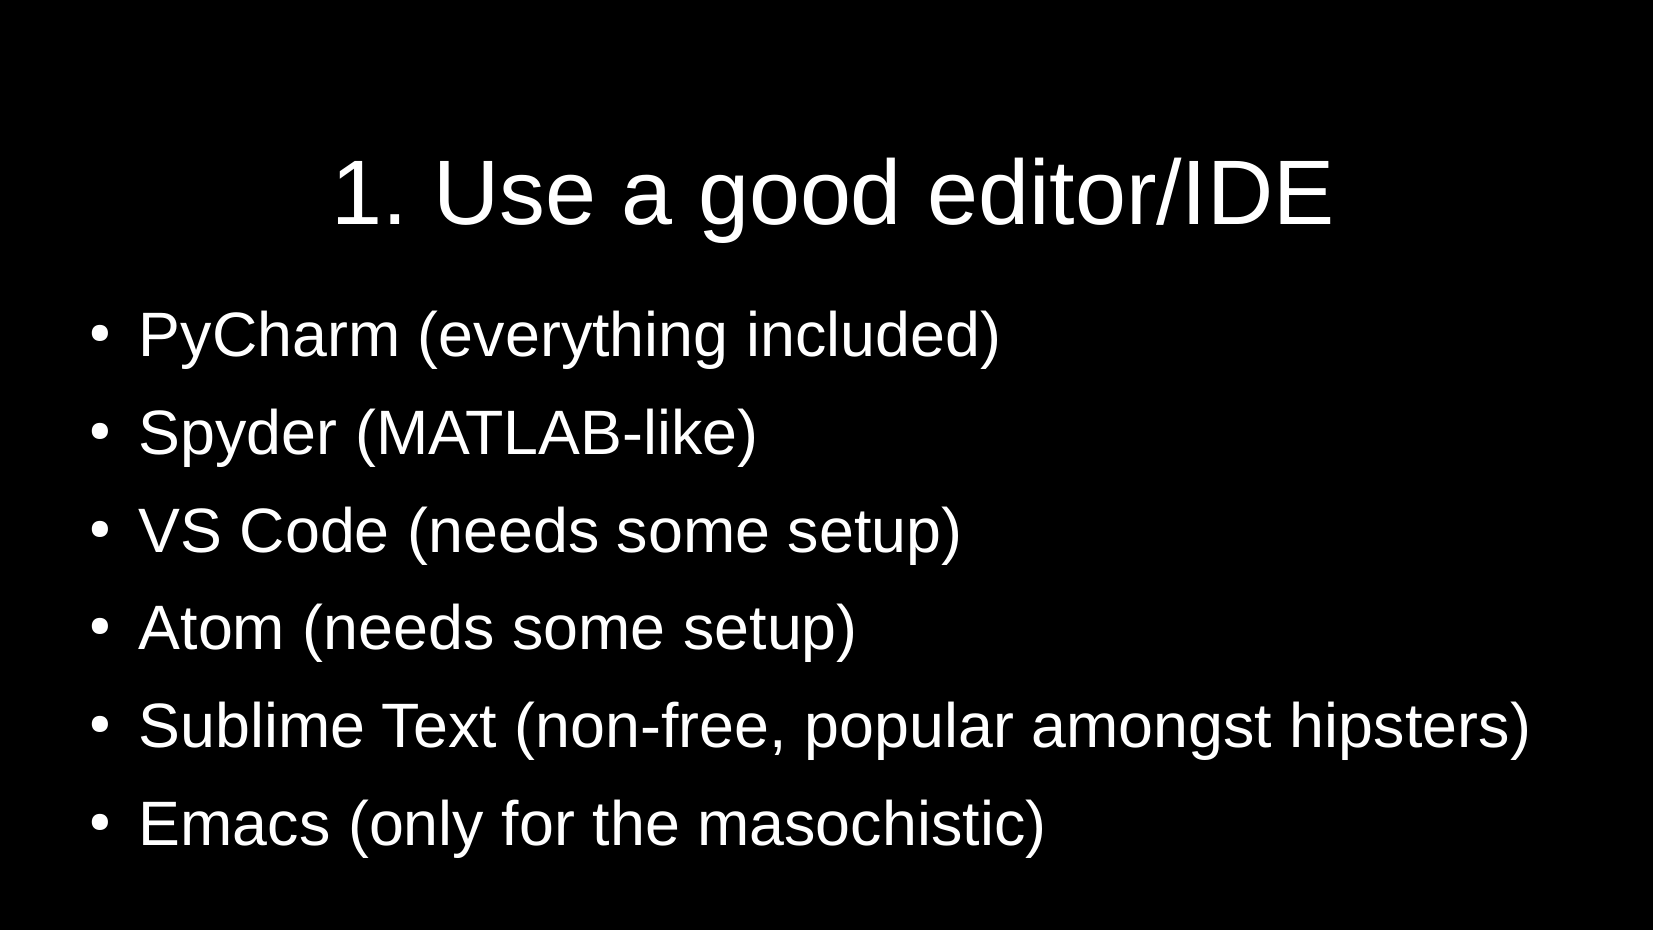

# 1. Use a good editor/IDE
PyCharm (everything included)
Spyder (MATLAB-like)
VS Code (needs some setup)
Atom (needs some setup)
Sublime Text (non-free, popular amongst hipsters)
Emacs (only for the masochistic)